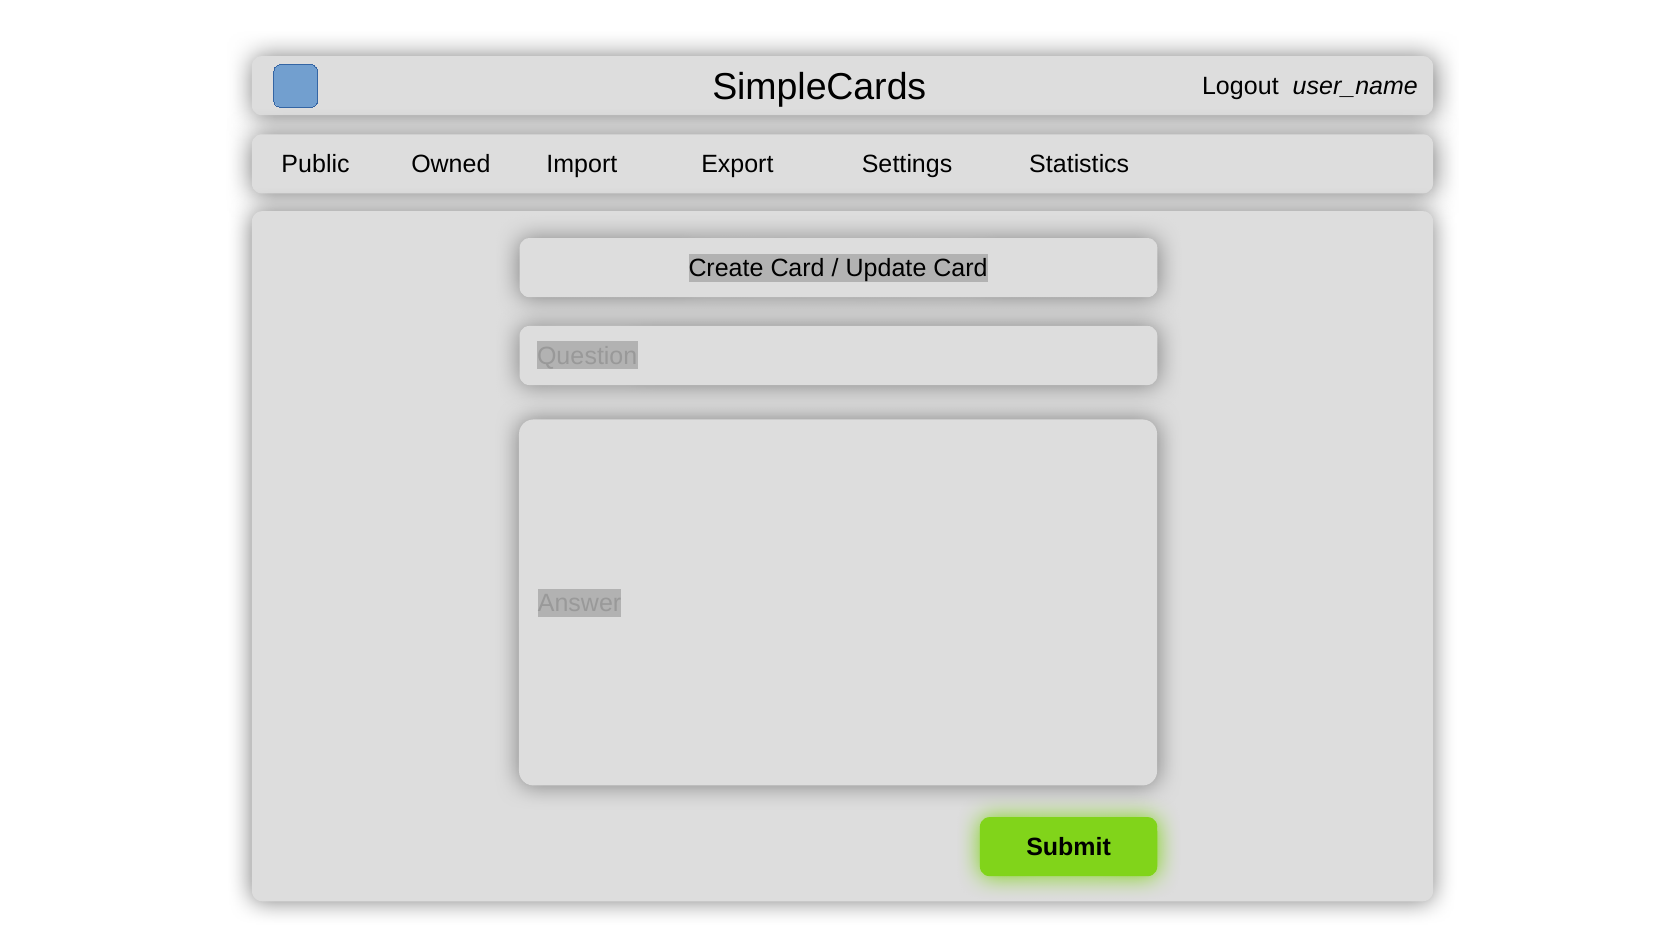

SimpleCards
Logout
user_name
Public
Owned
Import
Export
Settings
Statistics
Create Card / Update Card
Question
Answer
Submit